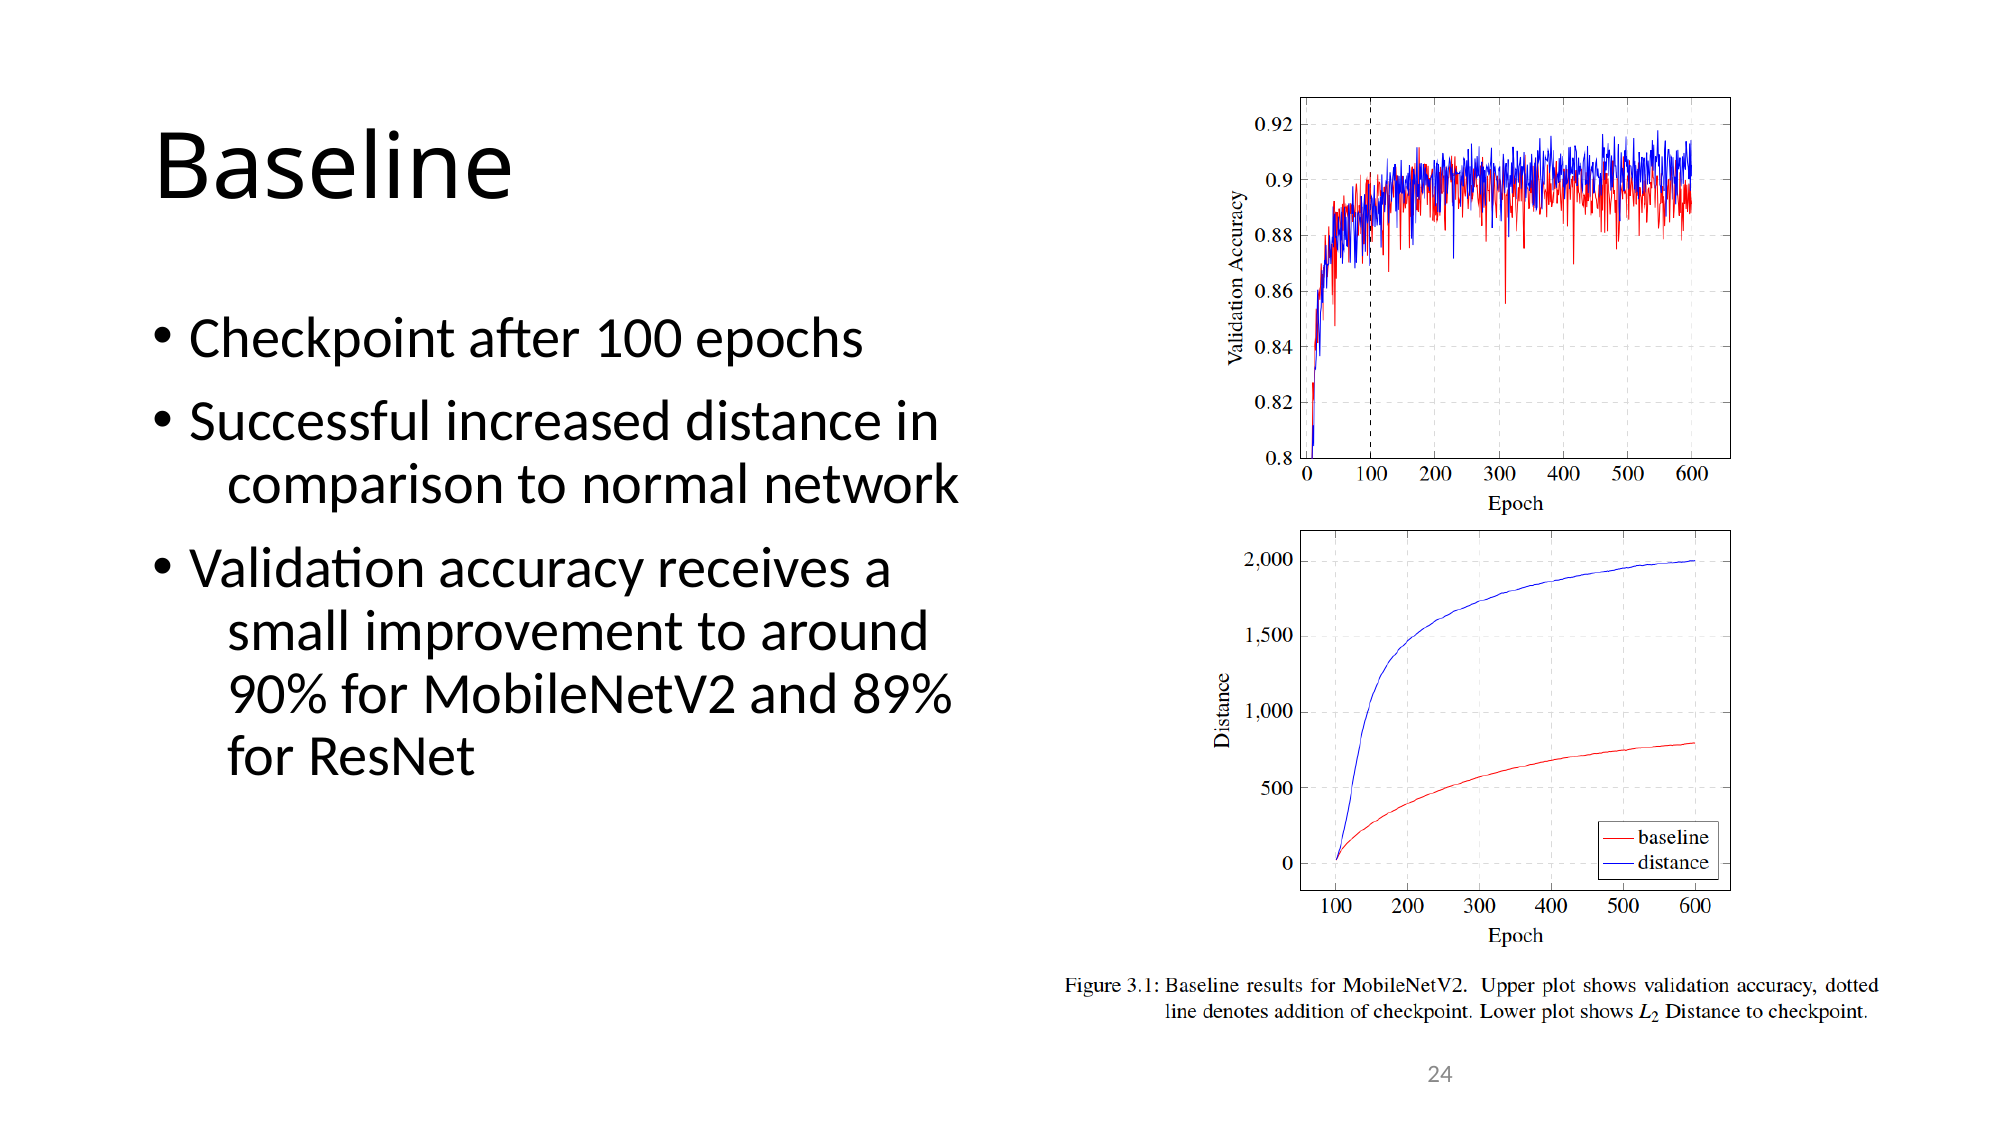

# Baseline
Checkpoint after 100 epochs
Successful increased distance in comparison to normal network
Validation accuracy receives a small improvement to around 90% for MobileNetV2 and 89% for ResNet
24